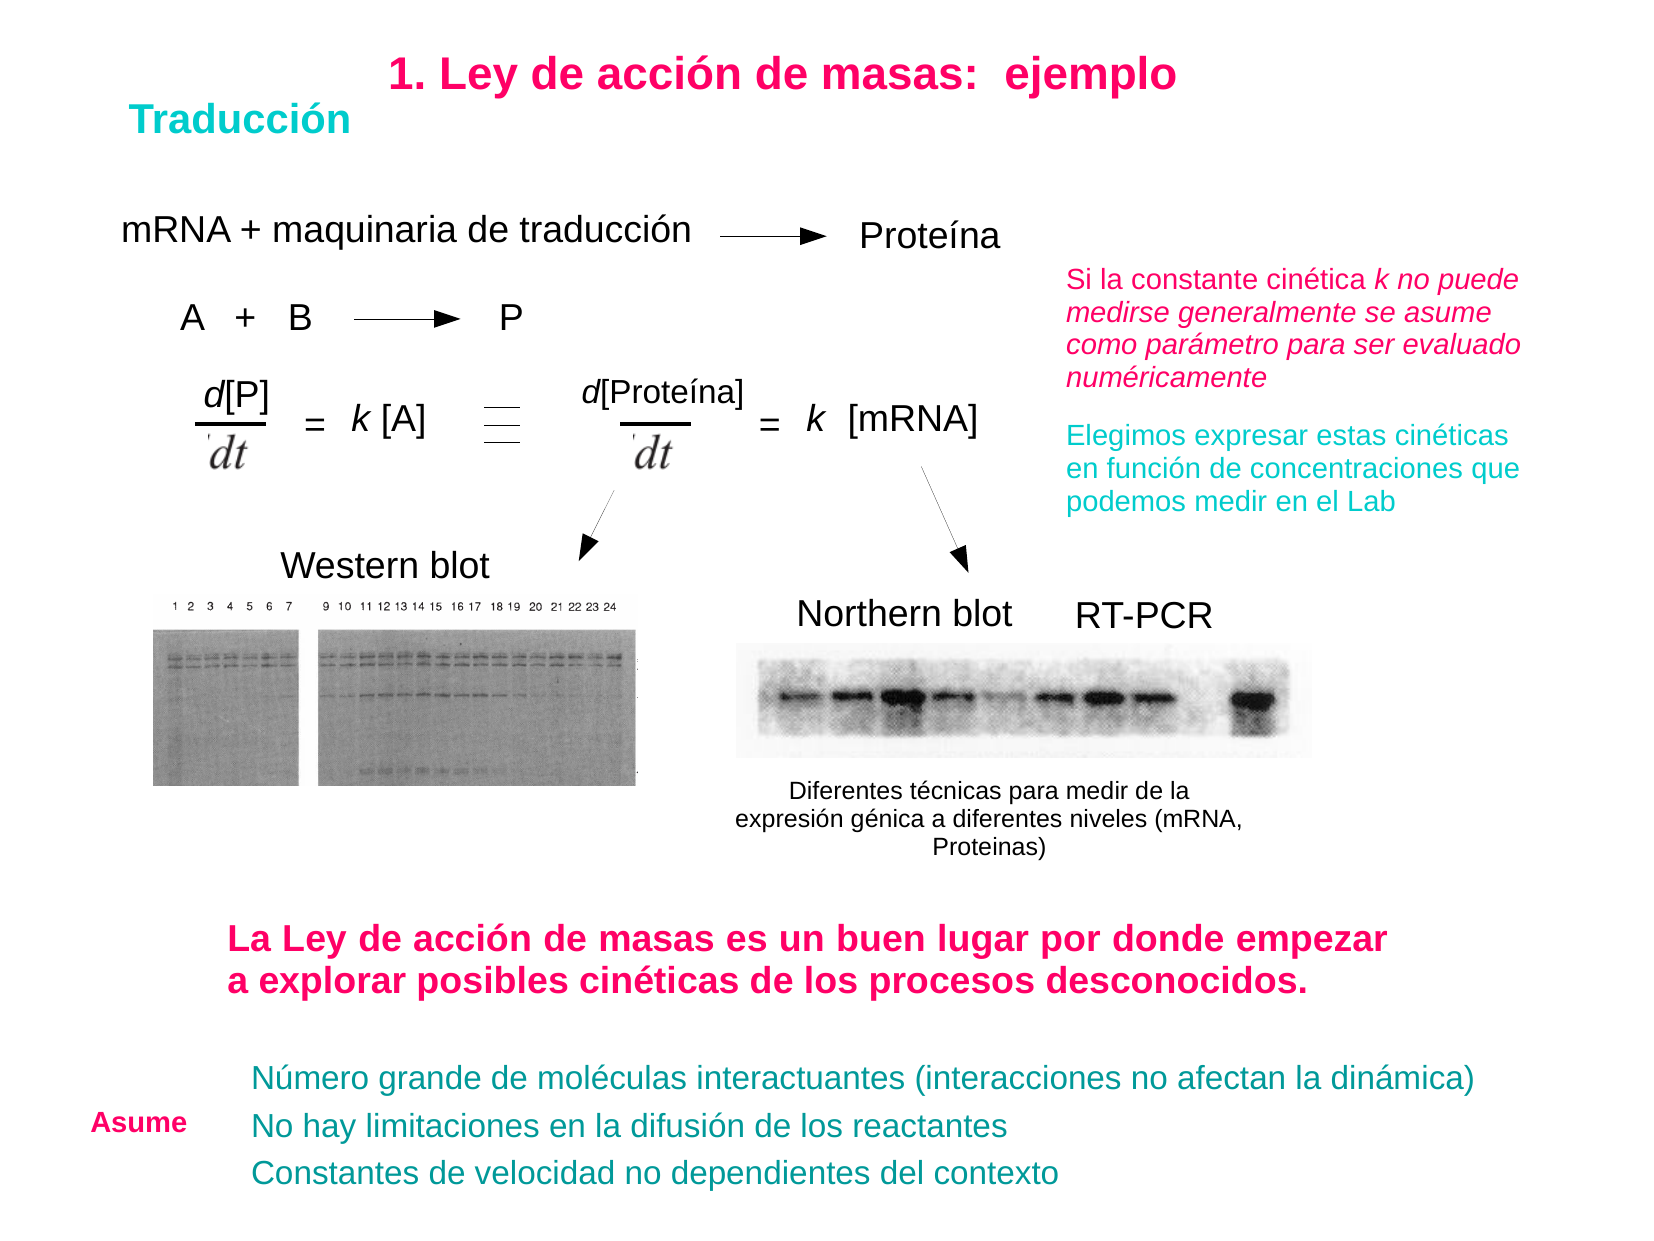

1. Ley de acción de masas: ejemplo
Traducción
mRNA + maquinaria de traducción
Proteína
A + B
P
d[Proteína]
k
[A]
k
[mRNA]
=
=
Si la constante cinética k no puede medirse generalmente se asume como parámetro para ser evaluado numéricamente
Elegimos expresar estas cinéticas en función de concentraciones que podemos medir en el Lab
d[P]
Western blot
Northern blot
Diferentes técnicas para medir de la expresión génica a diferentes niveles (mRNA, Proteinas)
RT-PCR
La Ley de acción de masas es un buen lugar por donde empezar a explorar posibles cinéticas de los procesos desconocidos.
Número grande de moléculas interactuantes (interacciones no afectan la dinámica)
 Asume
No hay limitaciones en la difusión de los reactantes
Constantes de velocidad no dependientes del contexto